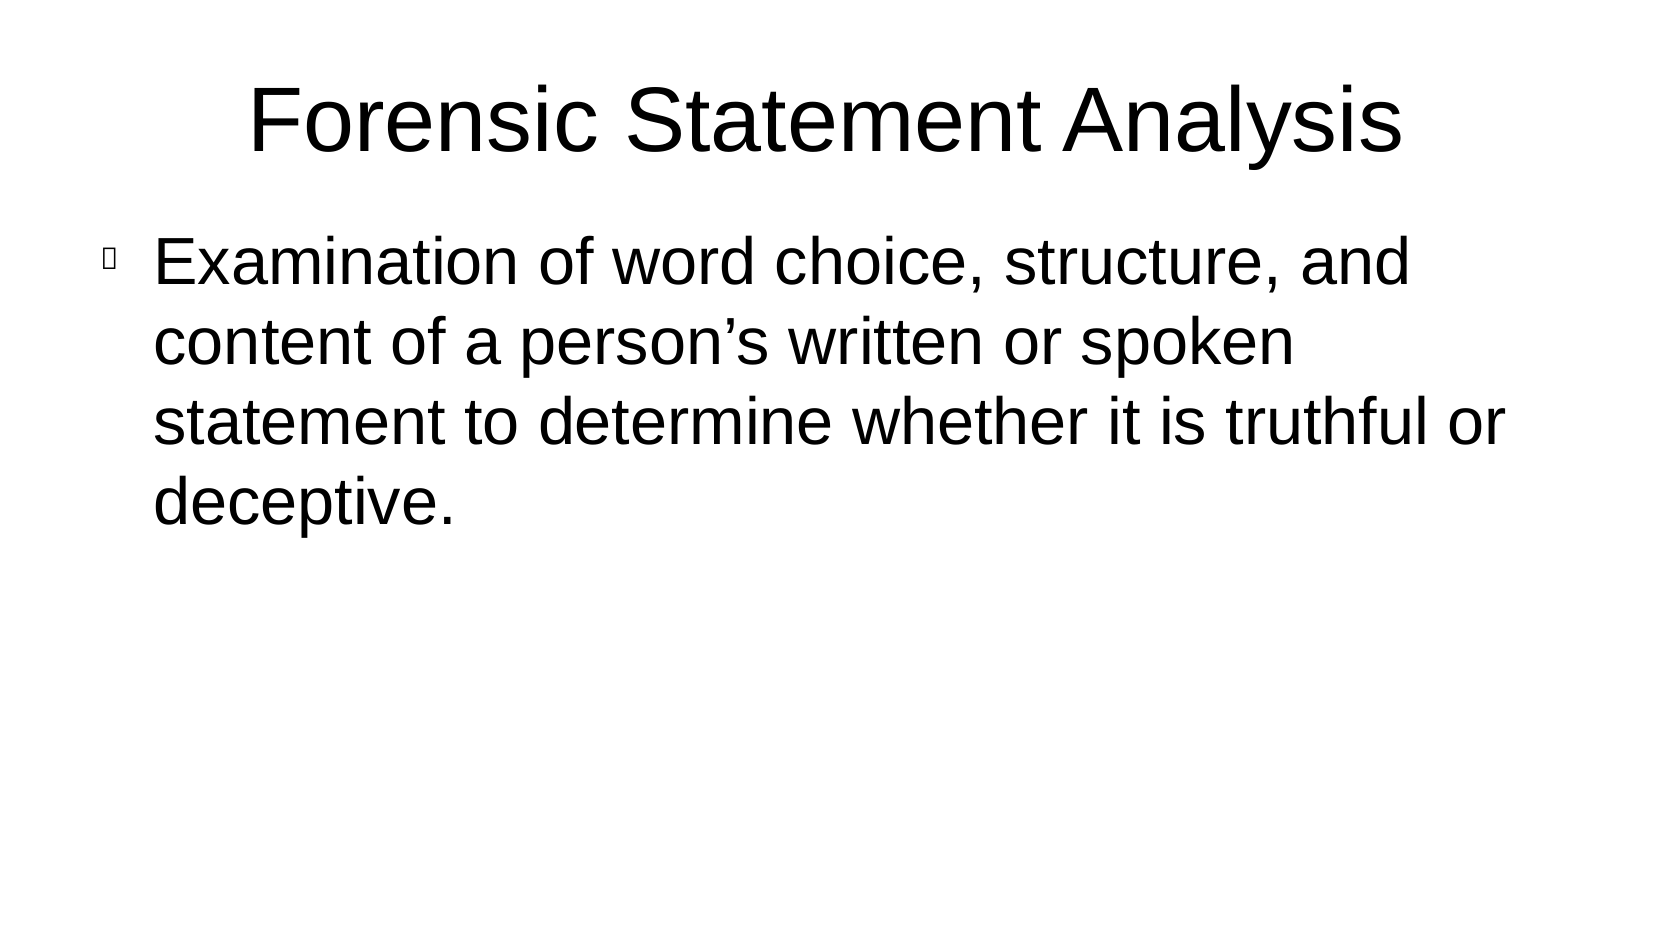

# Forensic Statement Analysis
Examination of word choice, structure, and content of a person’s written or spoken statement to determine whether it is truthful or deceptive.